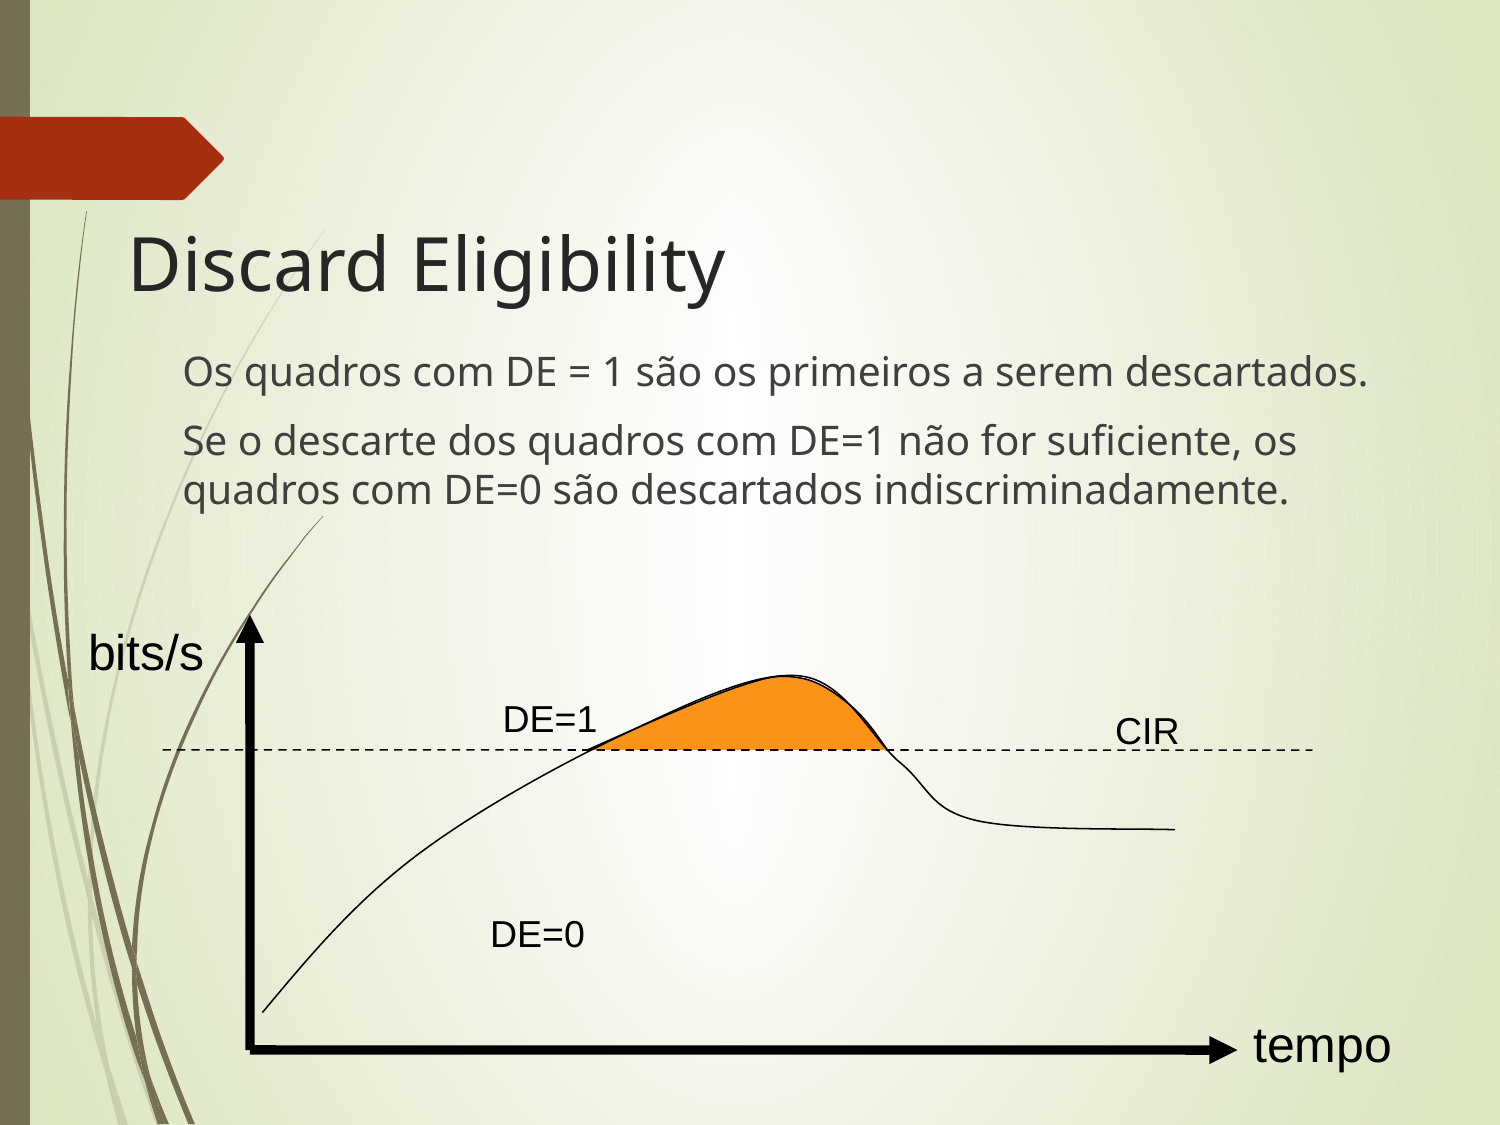

# Discard Eligibility
Os quadros com DE = 1 são os primeiros a serem descartados.
Se o descarte dos quadros com DE=1 não for suficiente, os quadros com DE=0 são descartados indiscriminadamente.
bits/s
DE=1
CIR
DE=0
tempo